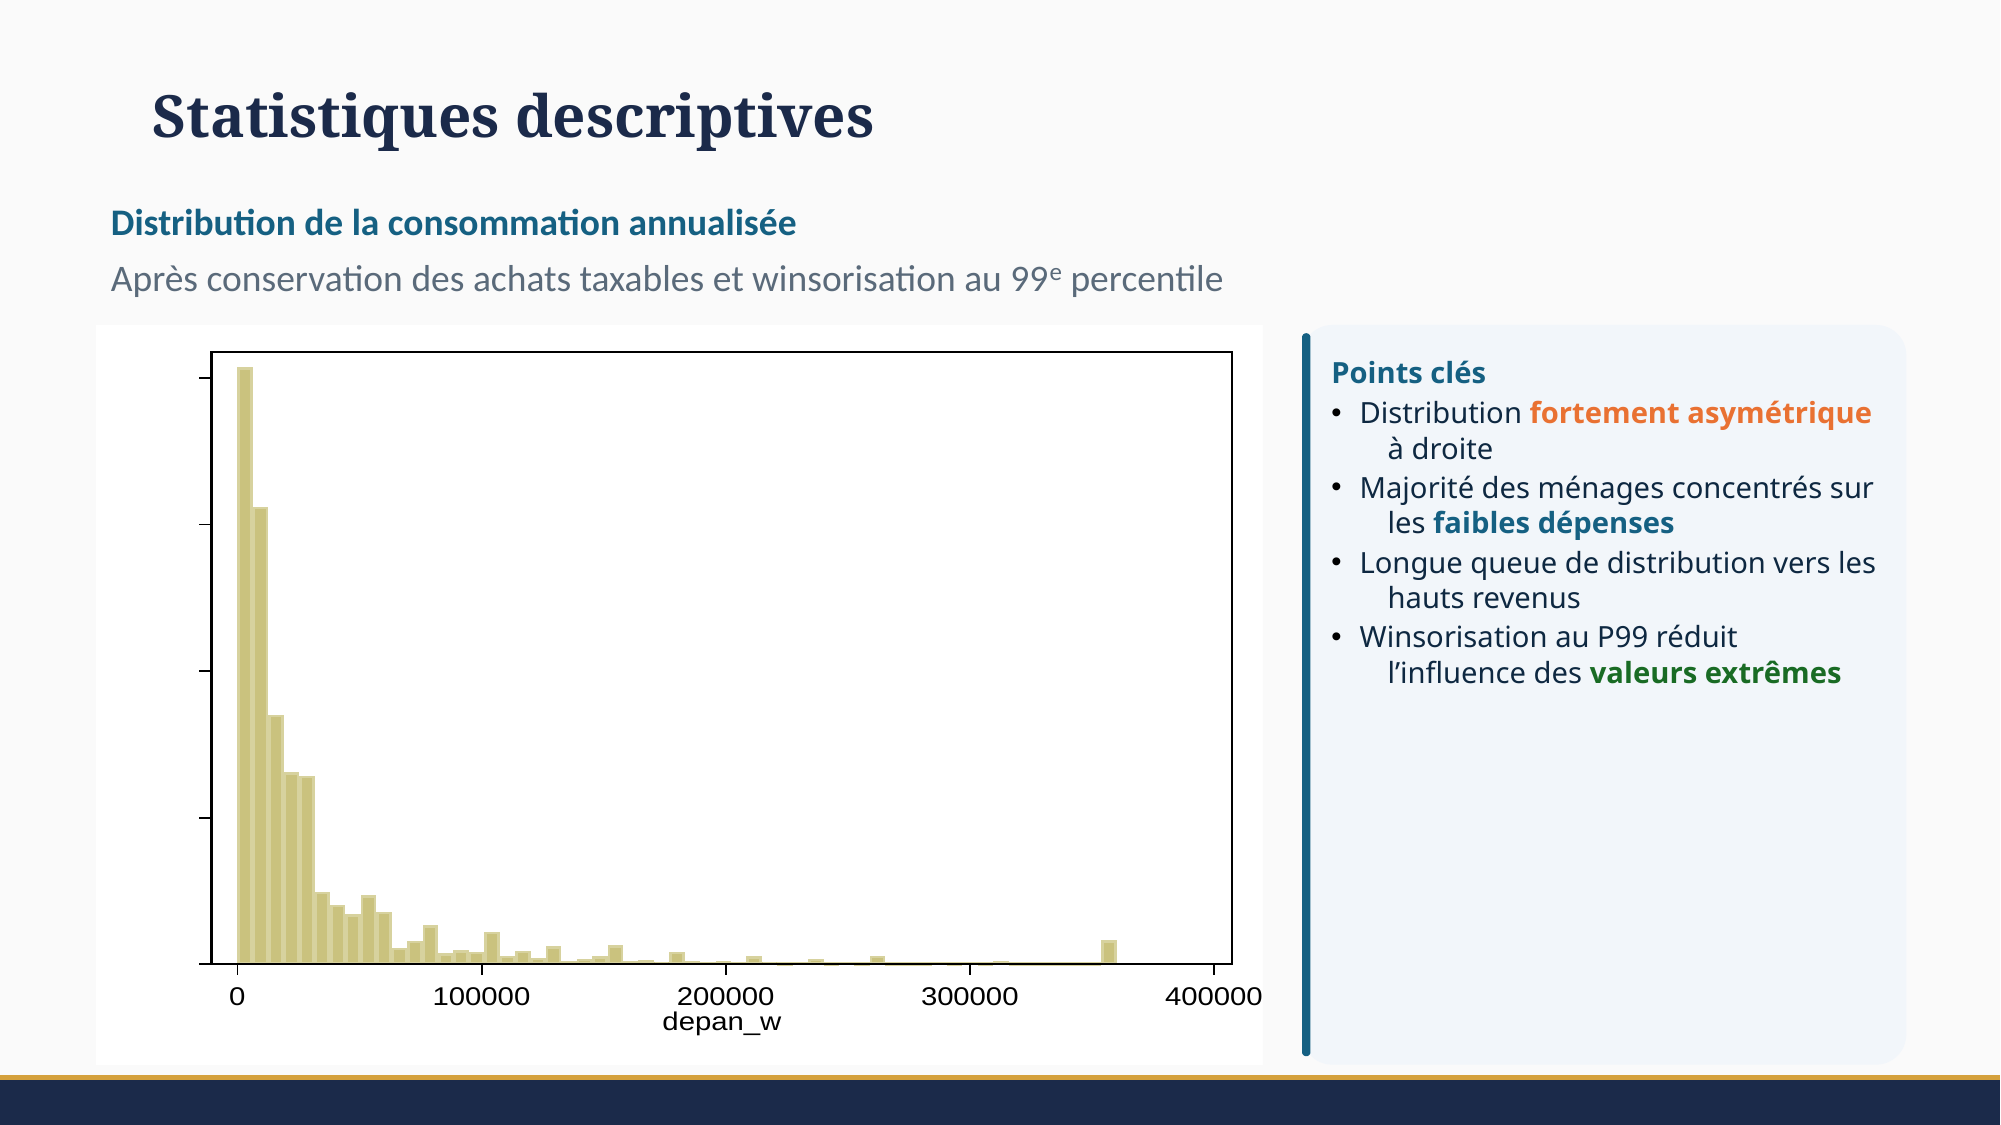

# Statistiques descriptives
Distribution de la consommation annualisée
Après conservation des achats taxables et winsorisation au 99e percentile
Points clés
Distribution fortement asymétrique à droite
Majorité des ménages concentrés sur les faibles dépenses
Longue queue de distribution vers les hauts revenus
Winsorisation au P99 réduit l’influence des valeurs extrêmes